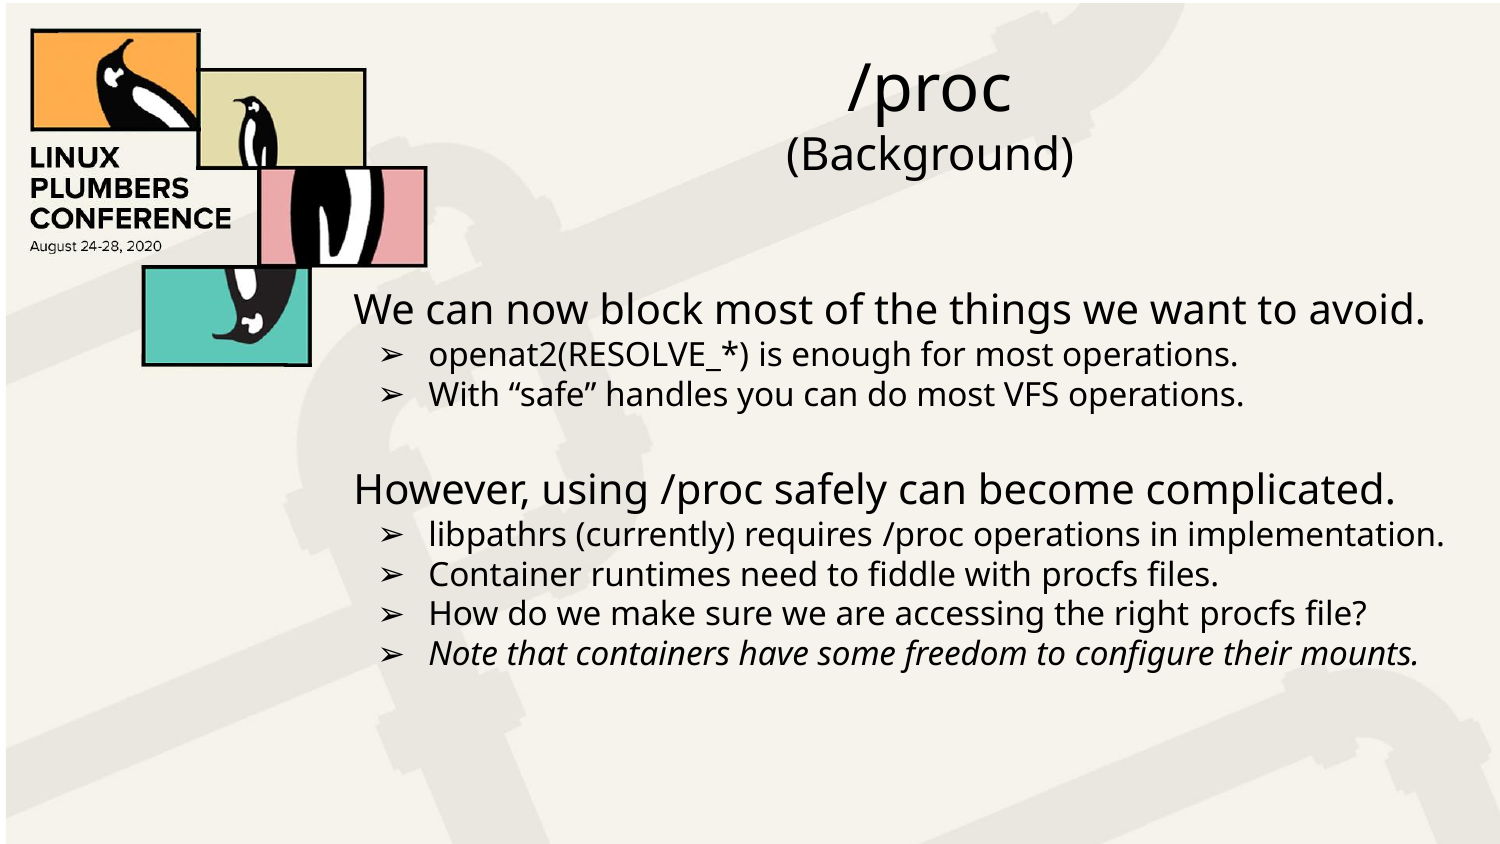

# /proc (Background)
We can now block most of the things we want to avoid.
openat2(RESOLVE_*) is enough for most operations.
With “safe” handles you can do most VFS operations.
However, using /proc safely can become complicated.
libpathrs (currently) requires /proc operations in implementation.
Container runtimes need to fiddle with procfs files.
How do we make sure we are accessing the right procfs file?
Note that containers have some freedom to configure their mounts.